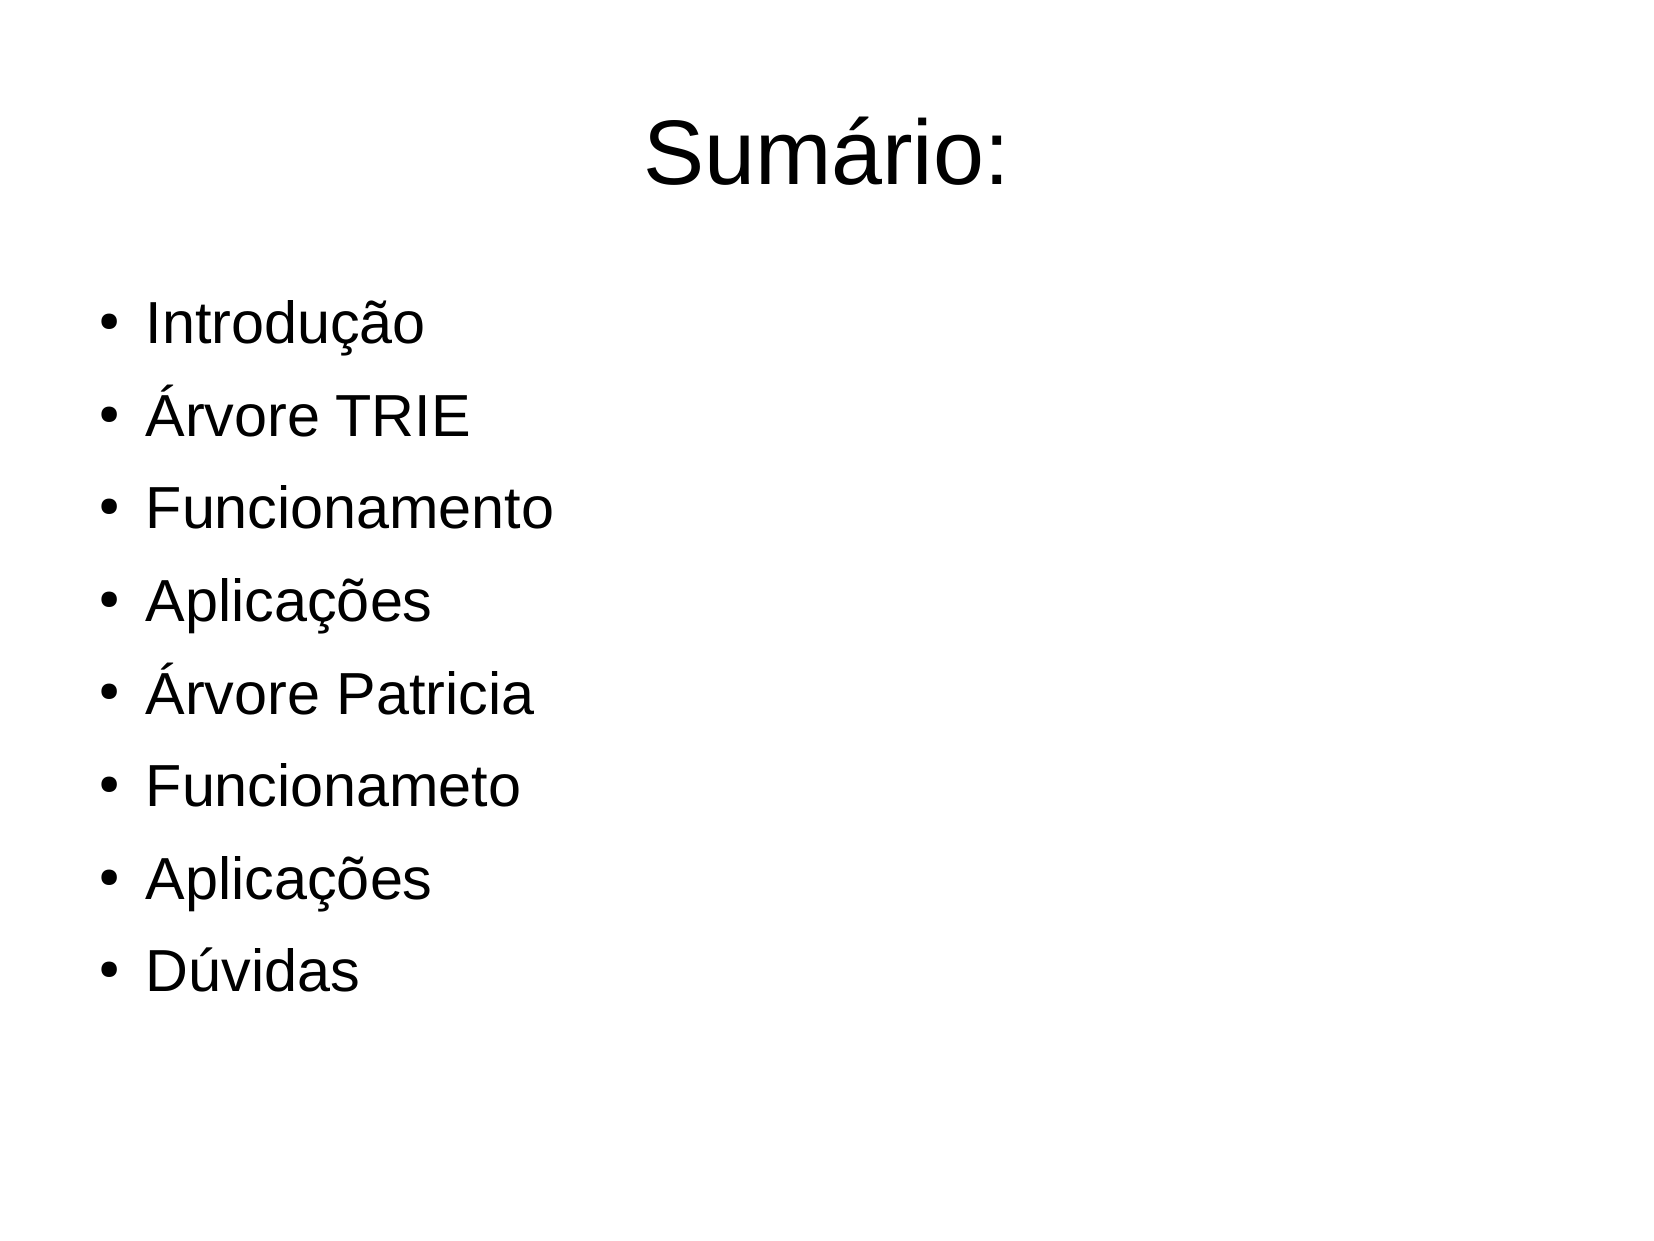

# Sumário:
Introdução
Árvore TRIE
Funcionamento
Aplicações
Árvore Patricia
Funcionameto
Aplicações
Dúvidas